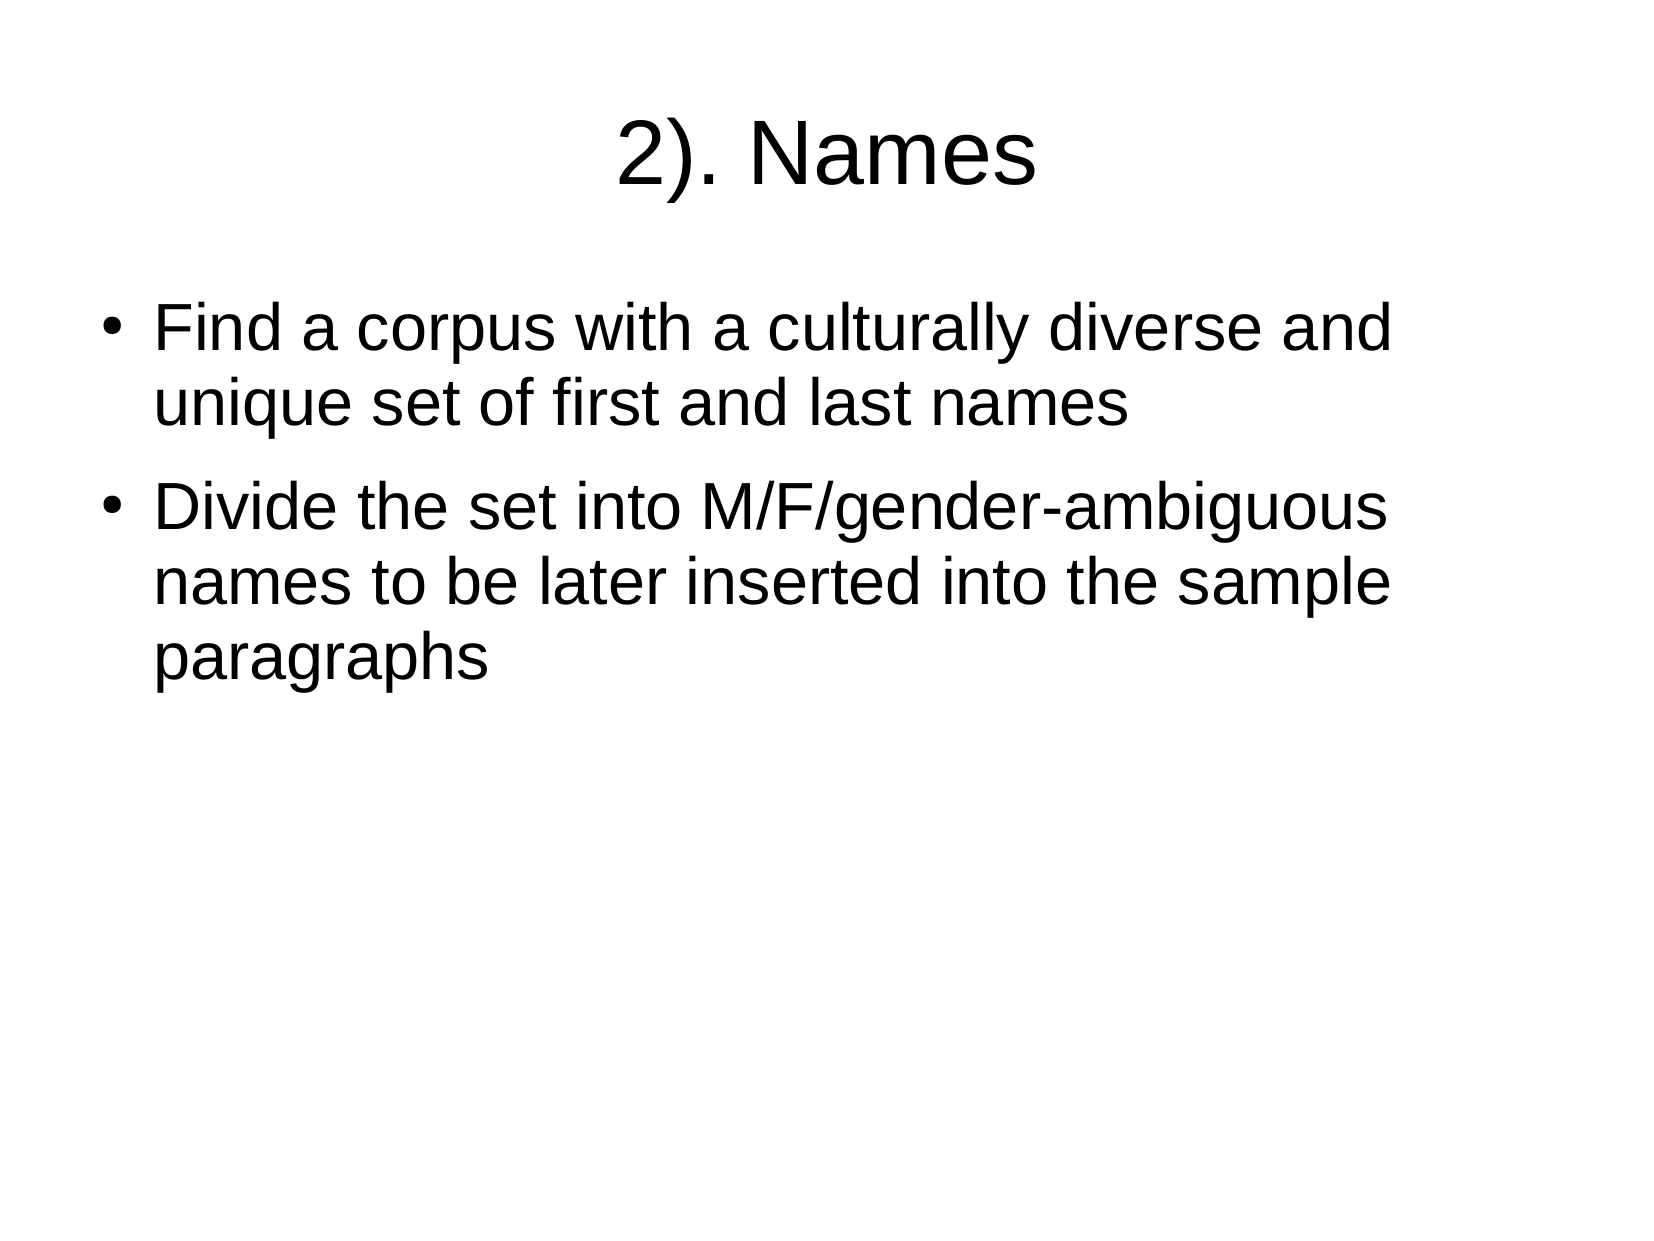

# 2). Names
Find a corpus with a culturally diverse and unique set of first and last names
Divide the set into M/F/gender-ambiguous names to be later inserted into the sample paragraphs